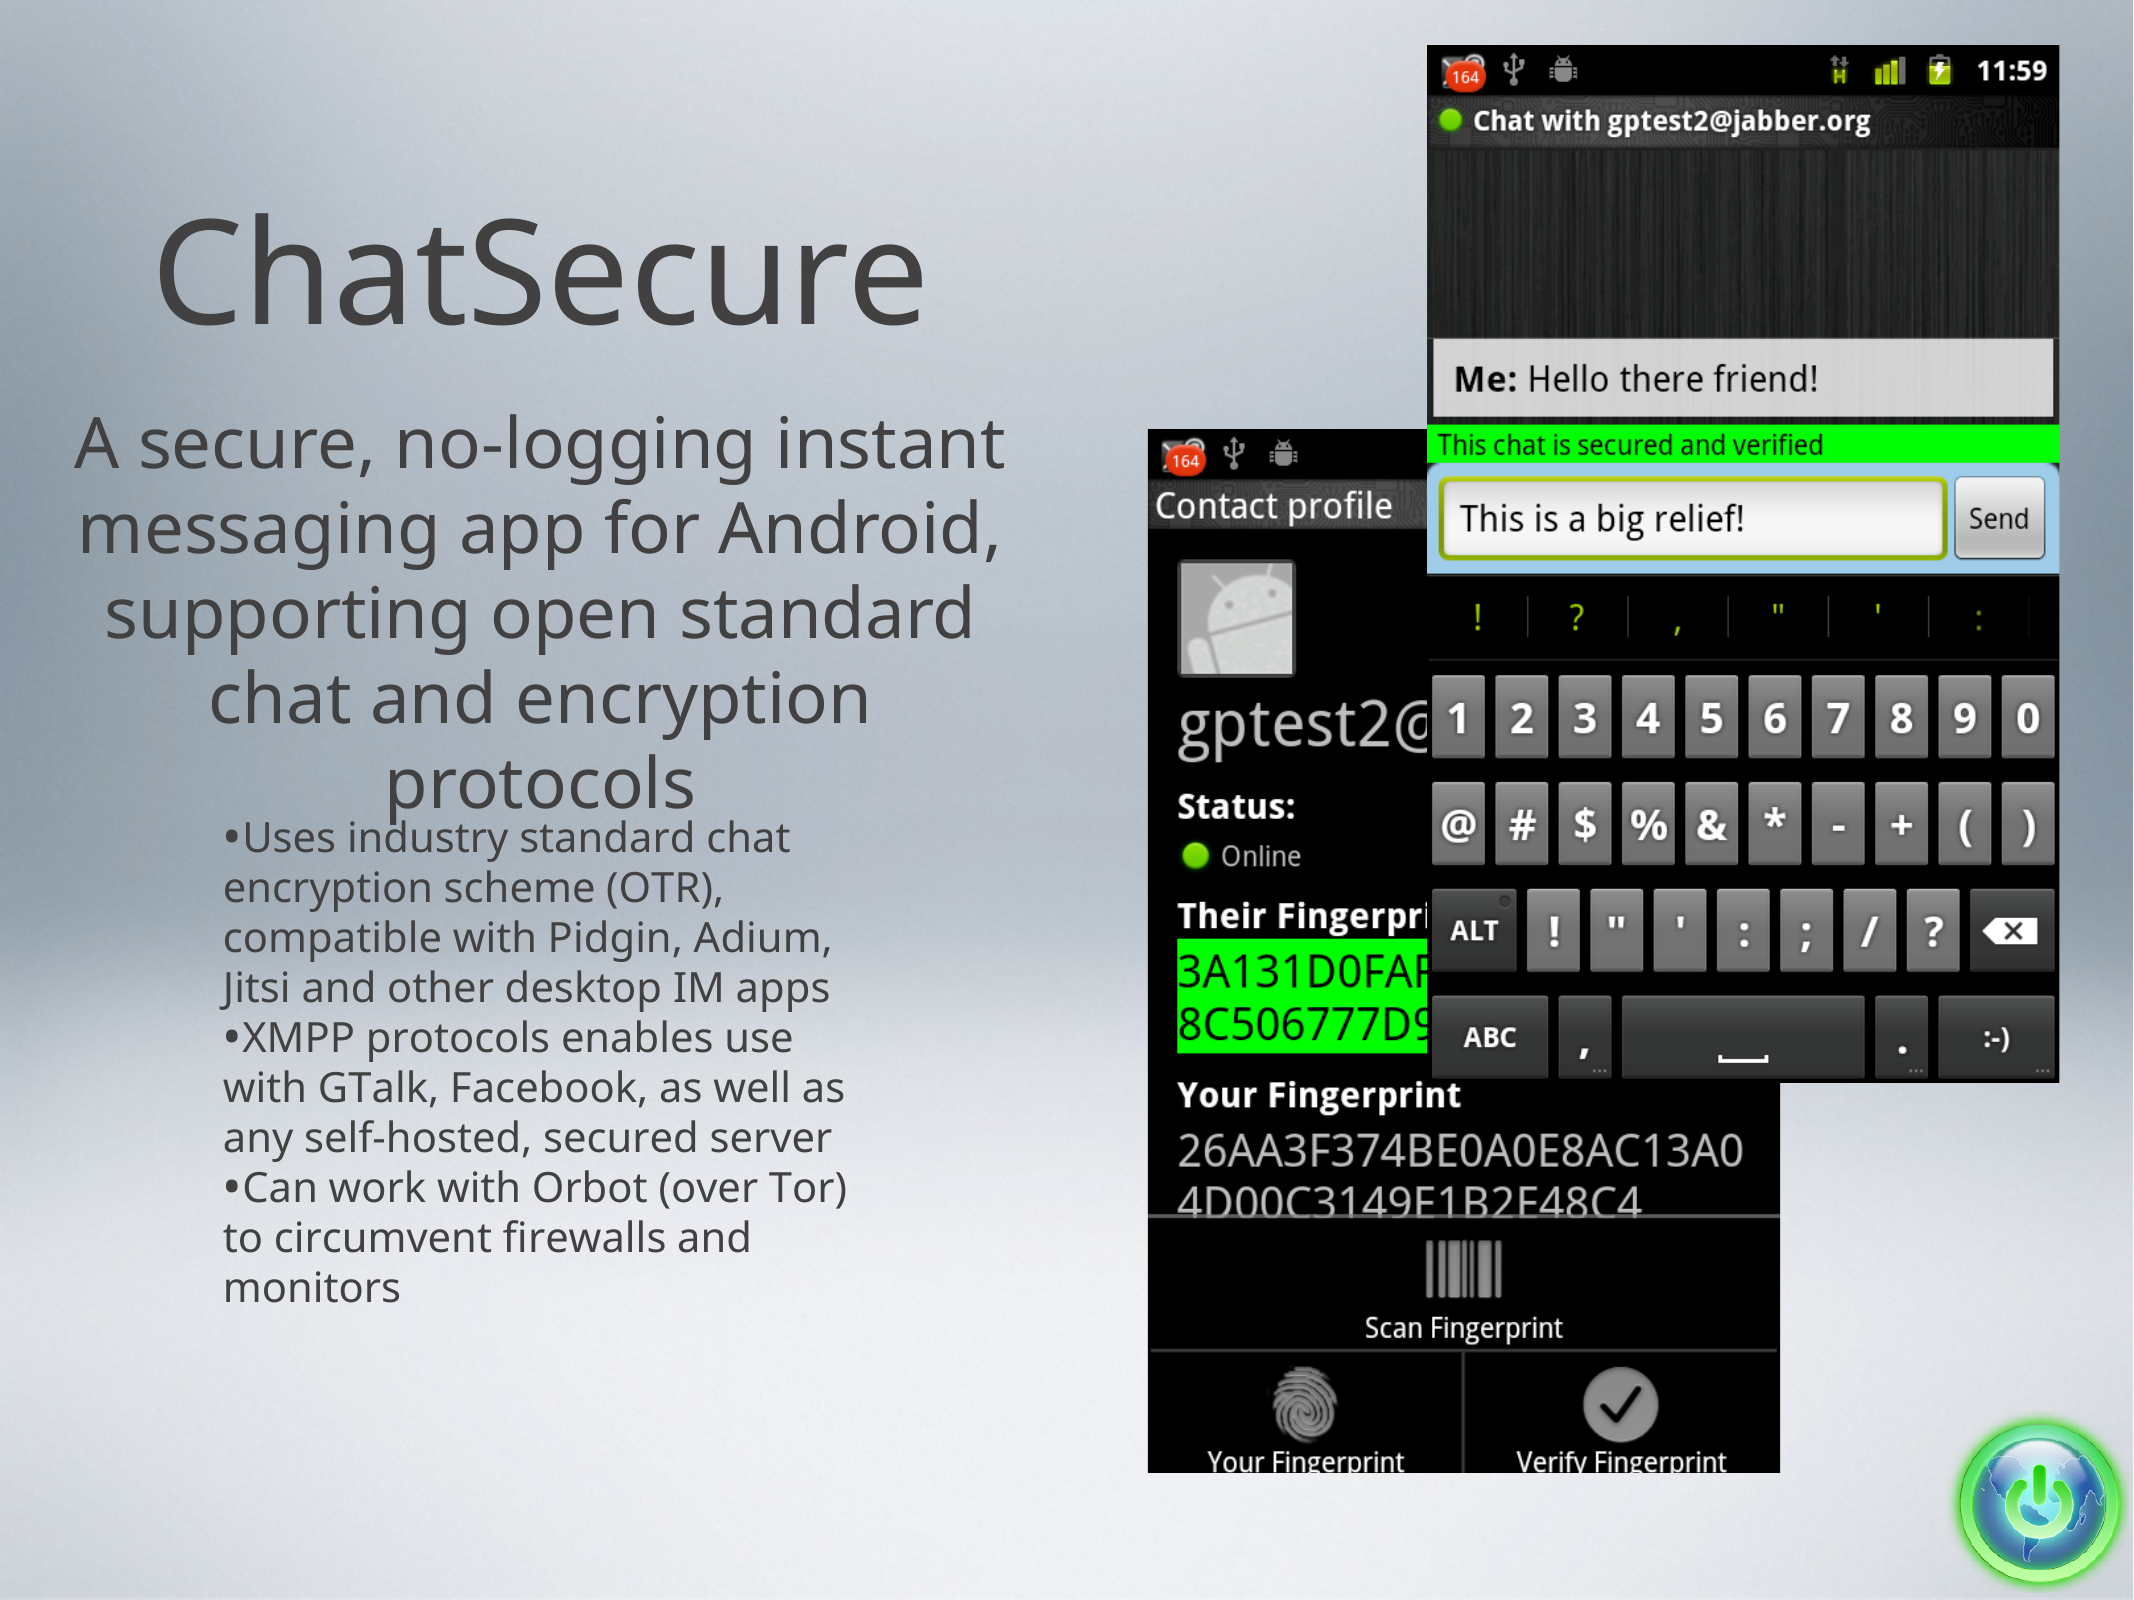

# ChatSecure
A secure, no-logging instant messaging app for Android, supporting open standard chat and encryption protocols
Uses industry standard chat encryption scheme (OTR), compatible with Pidgin, Adium, Jitsi and other desktop IM apps
XMPP protocols enables use with GTalk, Facebook, as well as any self-hosted, secured server
Can work with Orbot (over Tor) to circumvent firewalls and monitors